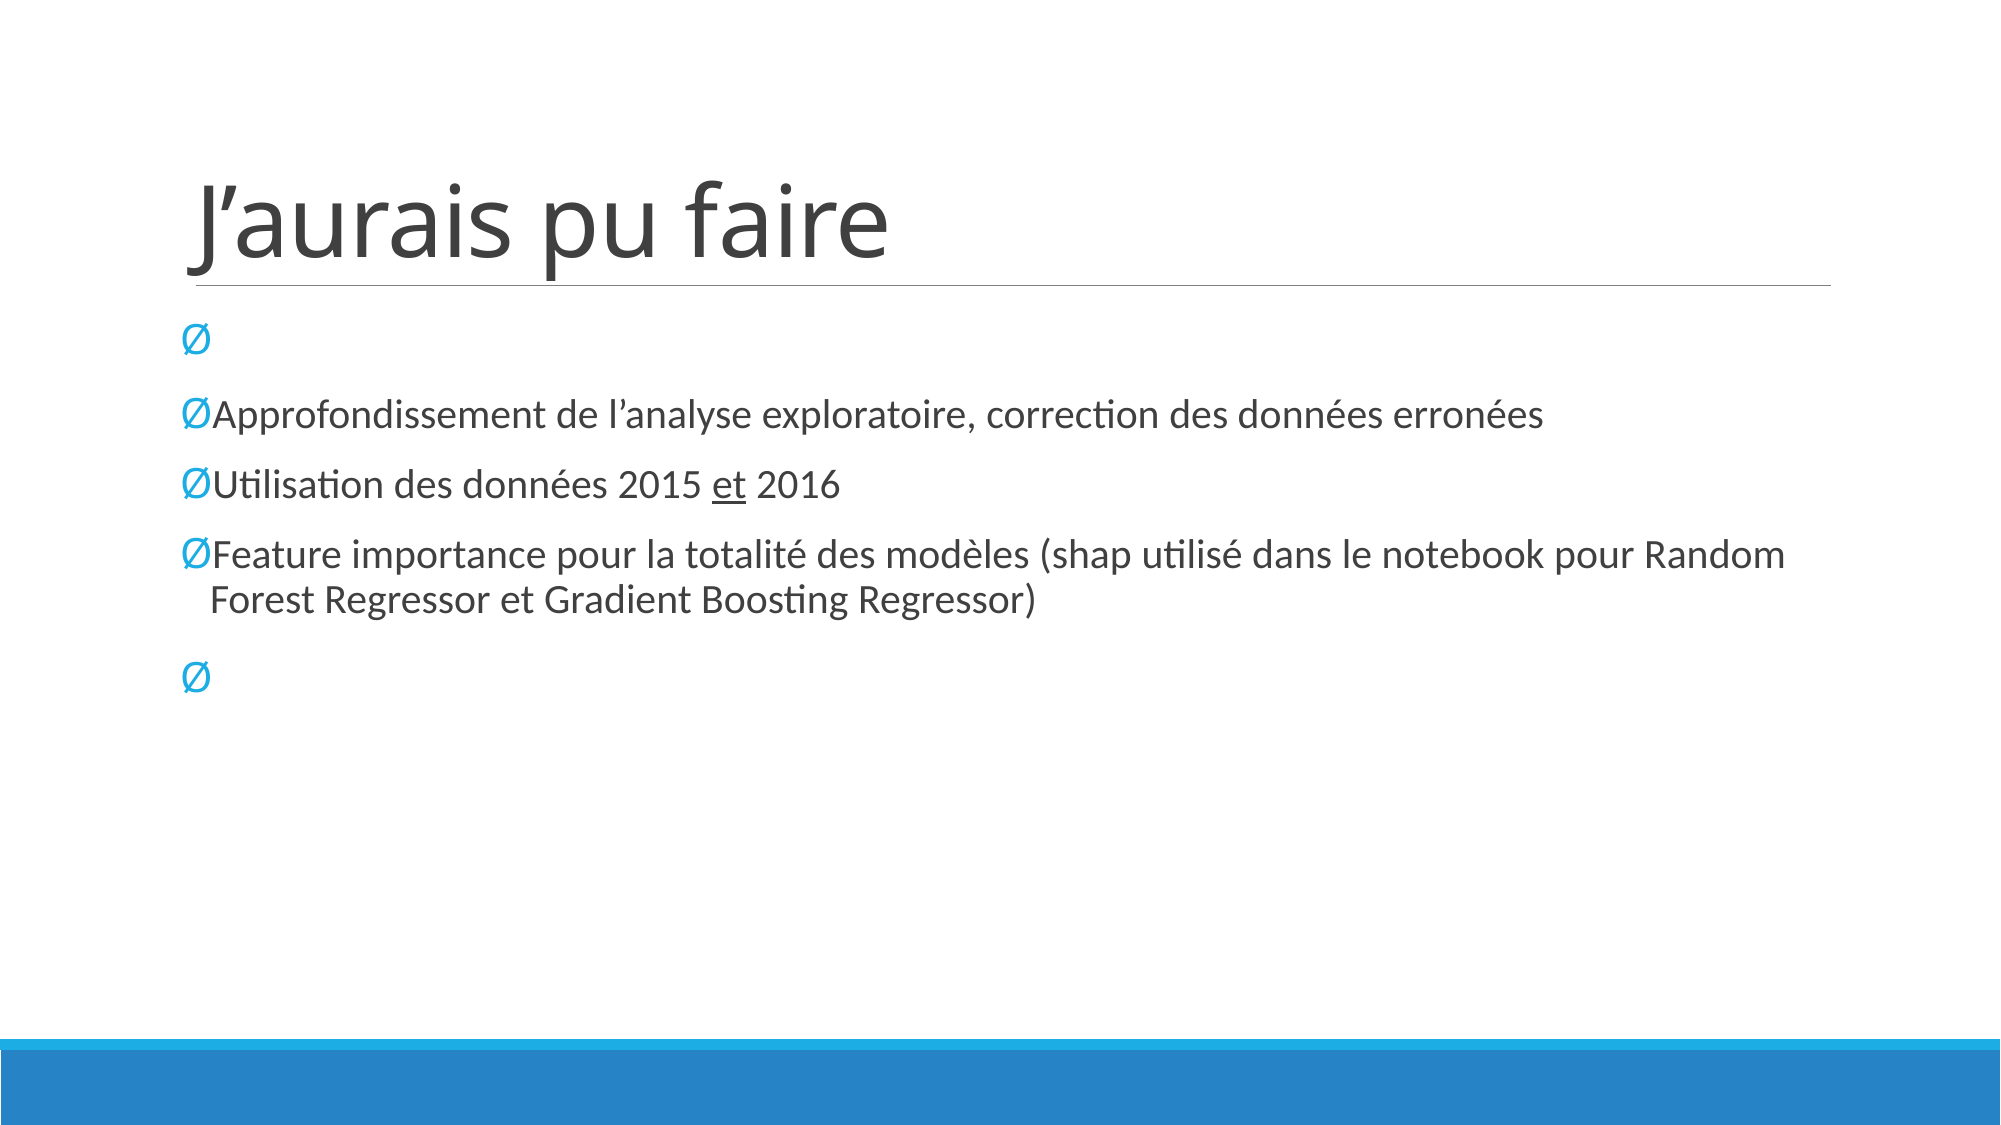

# J’aurais pu faire
Approfondissement de l’analyse exploratoire, correction des données erronées
Utilisation des données 2015 et 2016
Feature importance pour la totalité des modèles (shap utilisé dans le notebook pour Random Forest Regressor et Gradient Boosting Regressor)